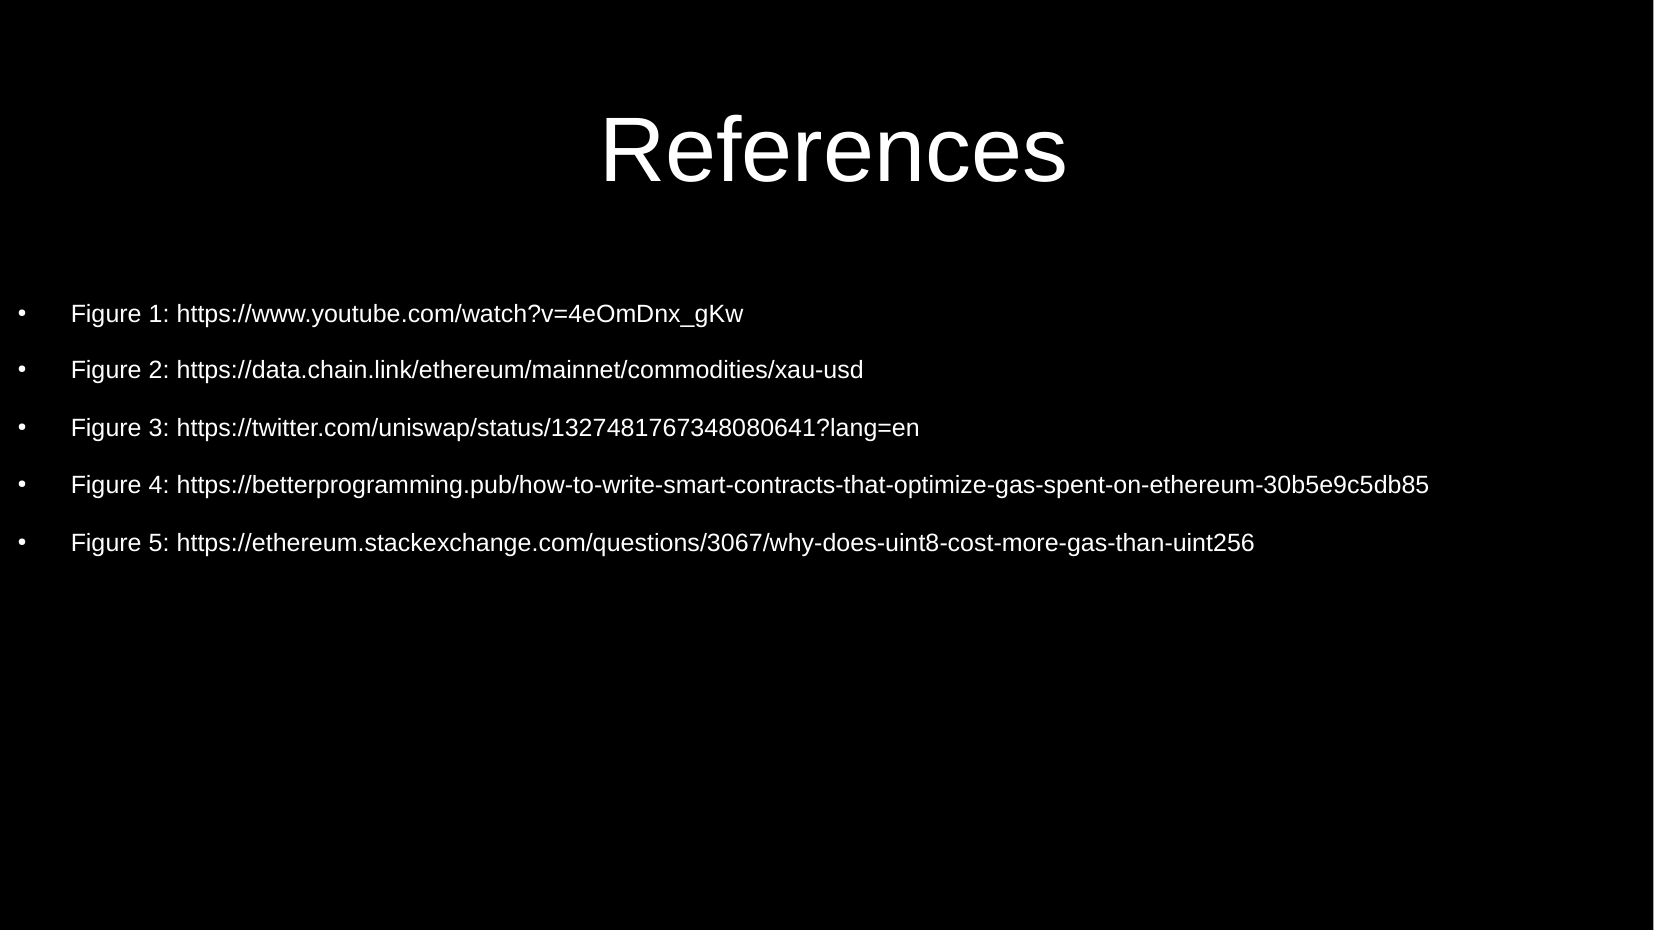

# References
Figure 1: https://www.youtube.com/watch?v=4eOmDnx_gKw
Figure 2: https://data.chain.link/ethereum/mainnet/commodities/xau-usd
Figure 3: https://twitter.com/uniswap/status/1327481767348080641?lang=en
Figure 4: https://betterprogramming.pub/how-to-write-smart-contracts-that-optimize-gas-spent-on-ethereum-30b5e9c5db85
Figure 5: https://ethereum.stackexchange.com/questions/3067/why-does-uint8-cost-more-gas-than-uint256